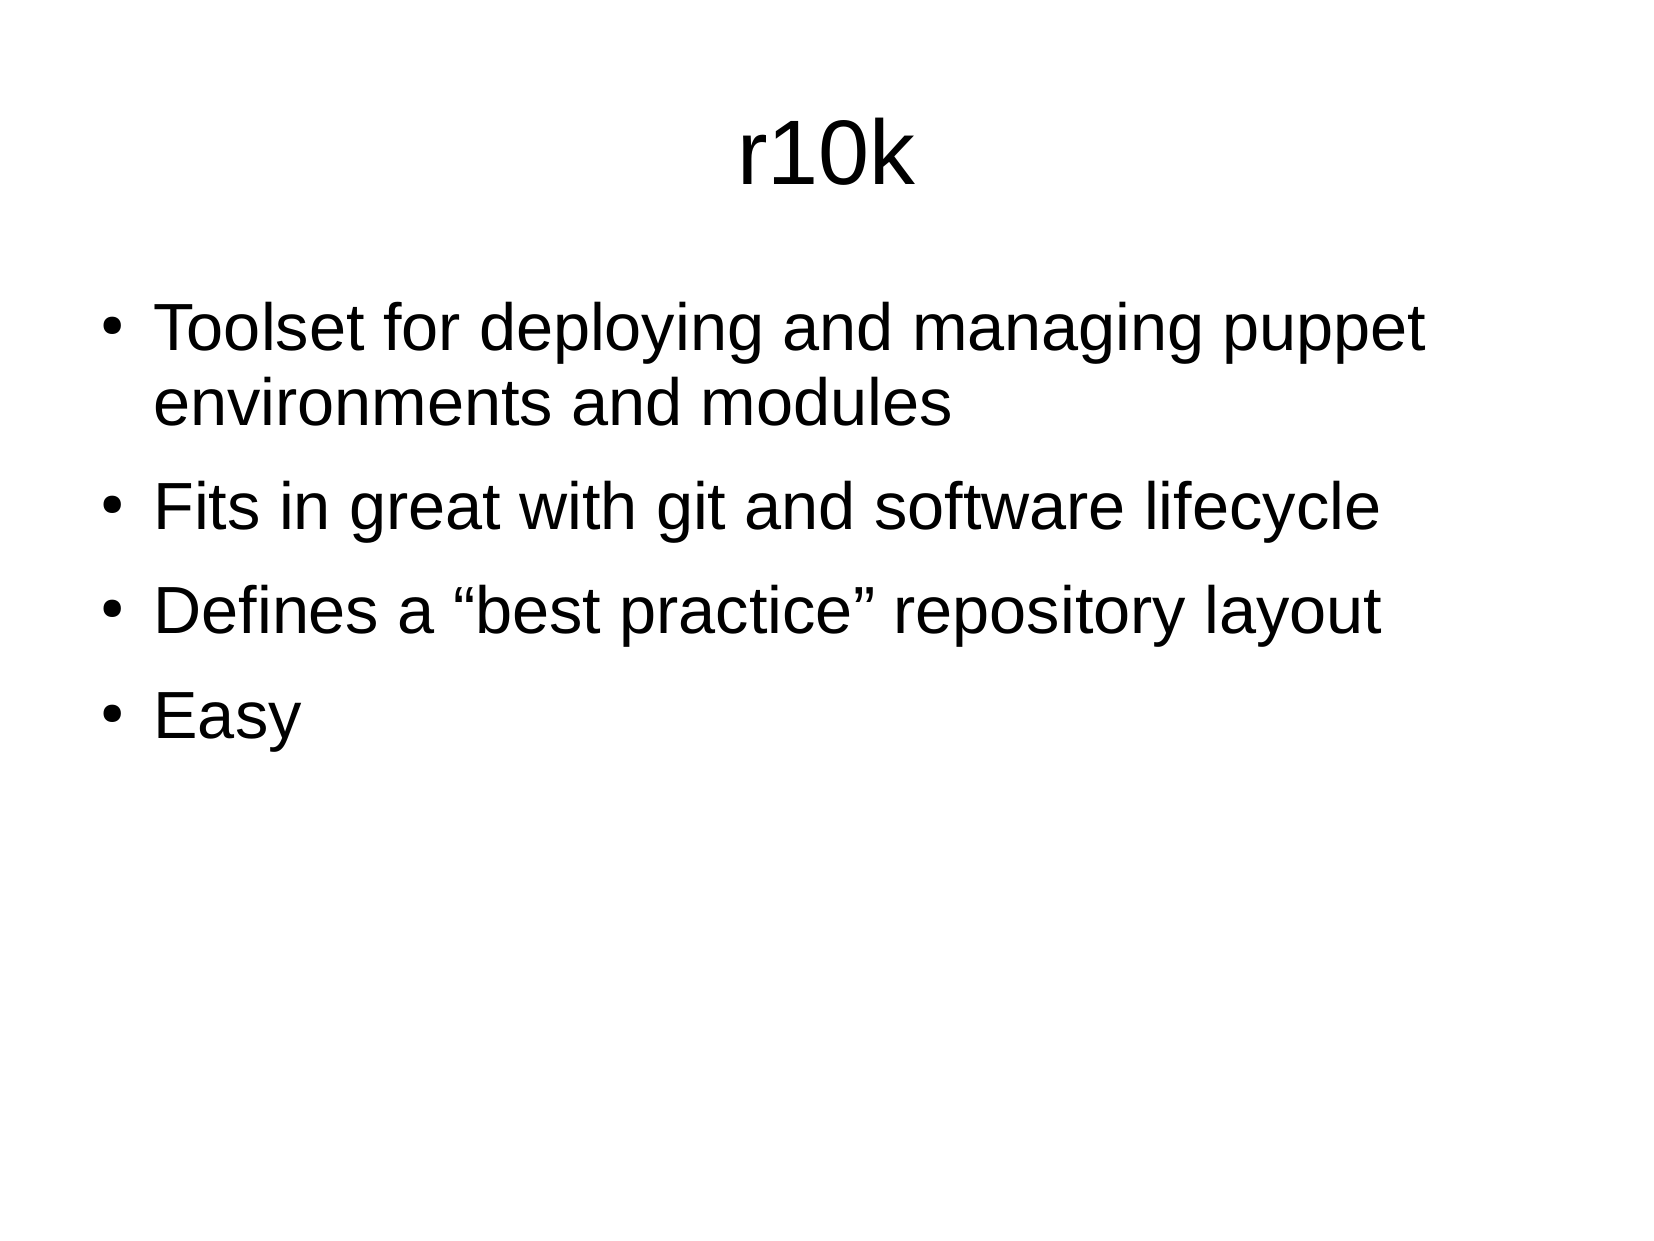

# r10k
Toolset for deploying and managing puppet environments and modules
Fits in great with git and software lifecycle
Defines a “best practice” repository layout
Easy